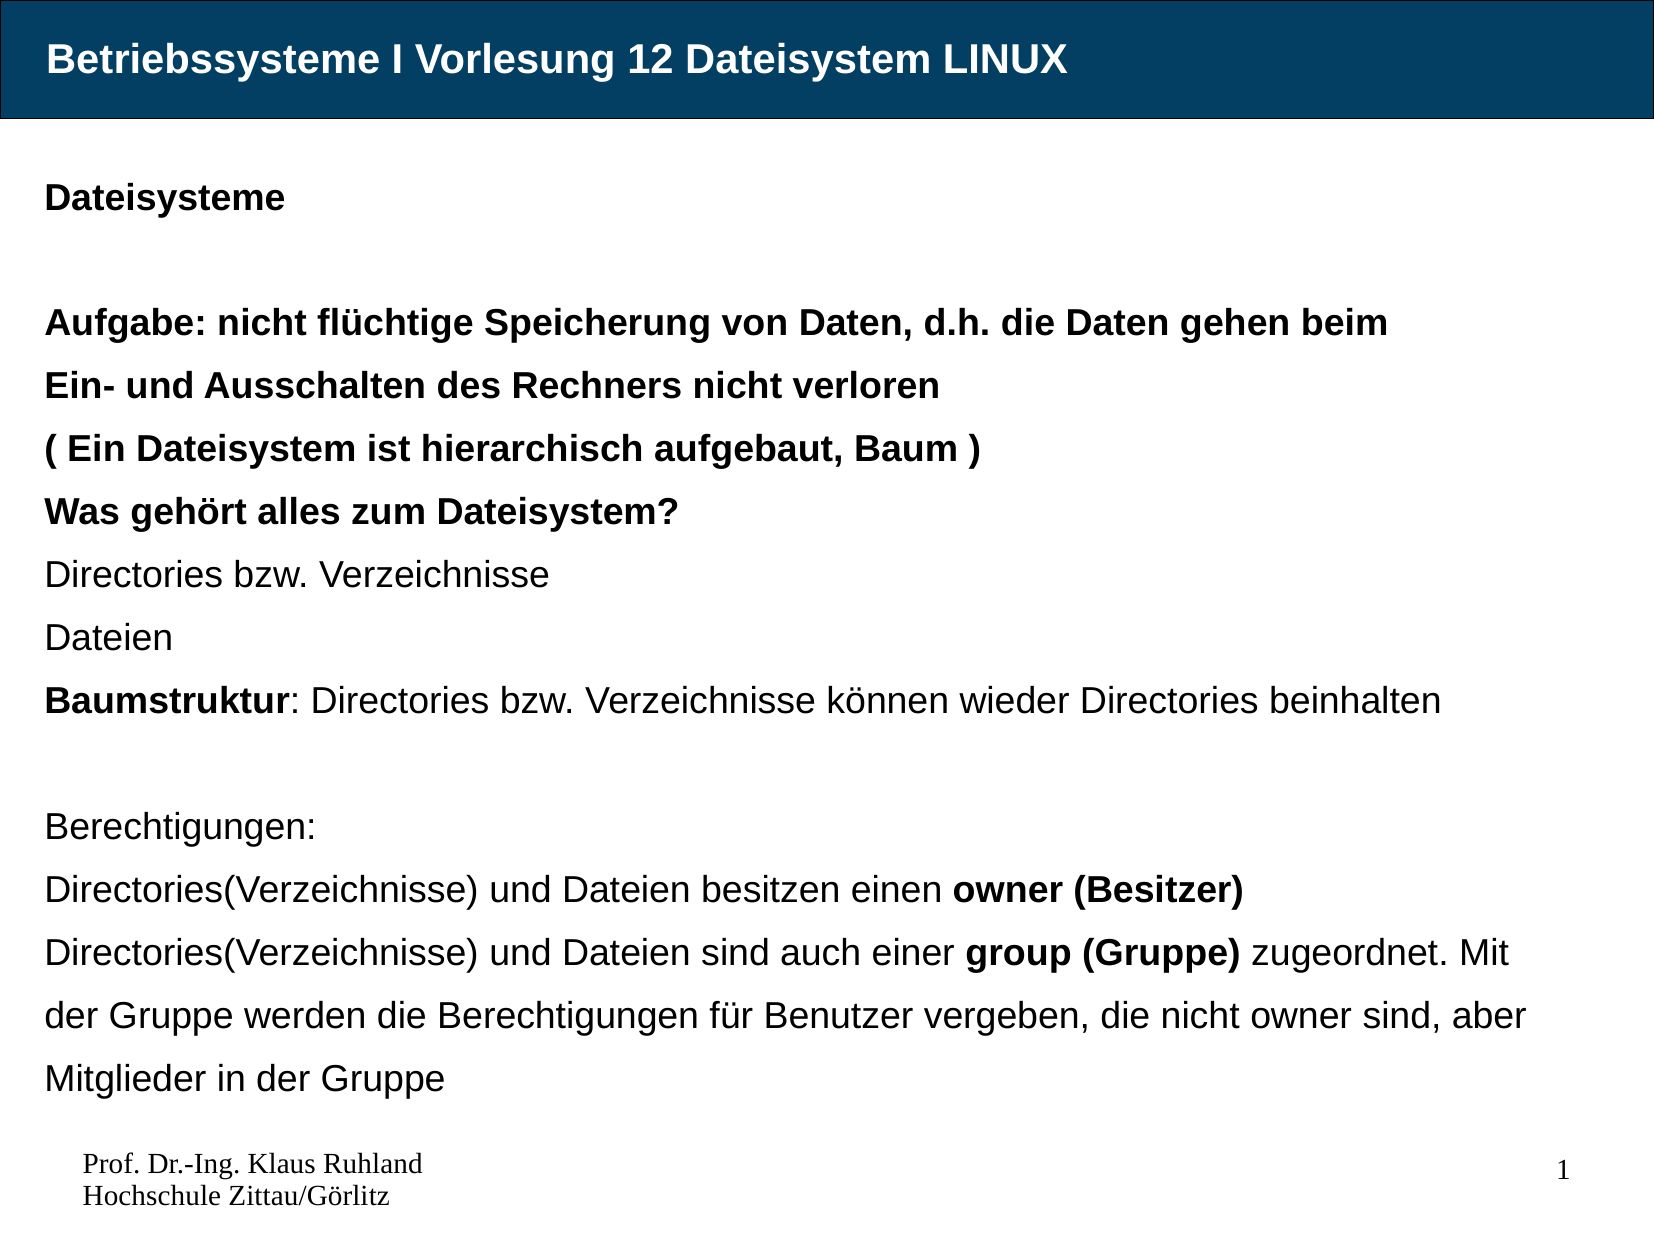

Dateisysteme
Aufgabe: nicht flüchtige Speicherung von Daten, d.h. die Daten gehen beim
Ein- und Ausschalten des Rechners nicht verloren
( Ein Dateisystem ist hierarchisch aufgebaut, Baum )
Was gehört alles zum Dateisystem?
Directories bzw. Verzeichnisse
Dateien
Baumstruktur: Directories bzw. Verzeichnisse können wieder Directories beinhalten
Berechtigungen:
Directories(Verzeichnisse) und Dateien besitzen einen owner (Besitzer)
Directories(Verzeichnisse) und Dateien sind auch einer group (Gruppe) zugeordnet. Mit der Gruppe werden die Berechtigungen für Benutzer vergeben, die nicht owner sind, aber
Mitglieder in der Gruppe
1